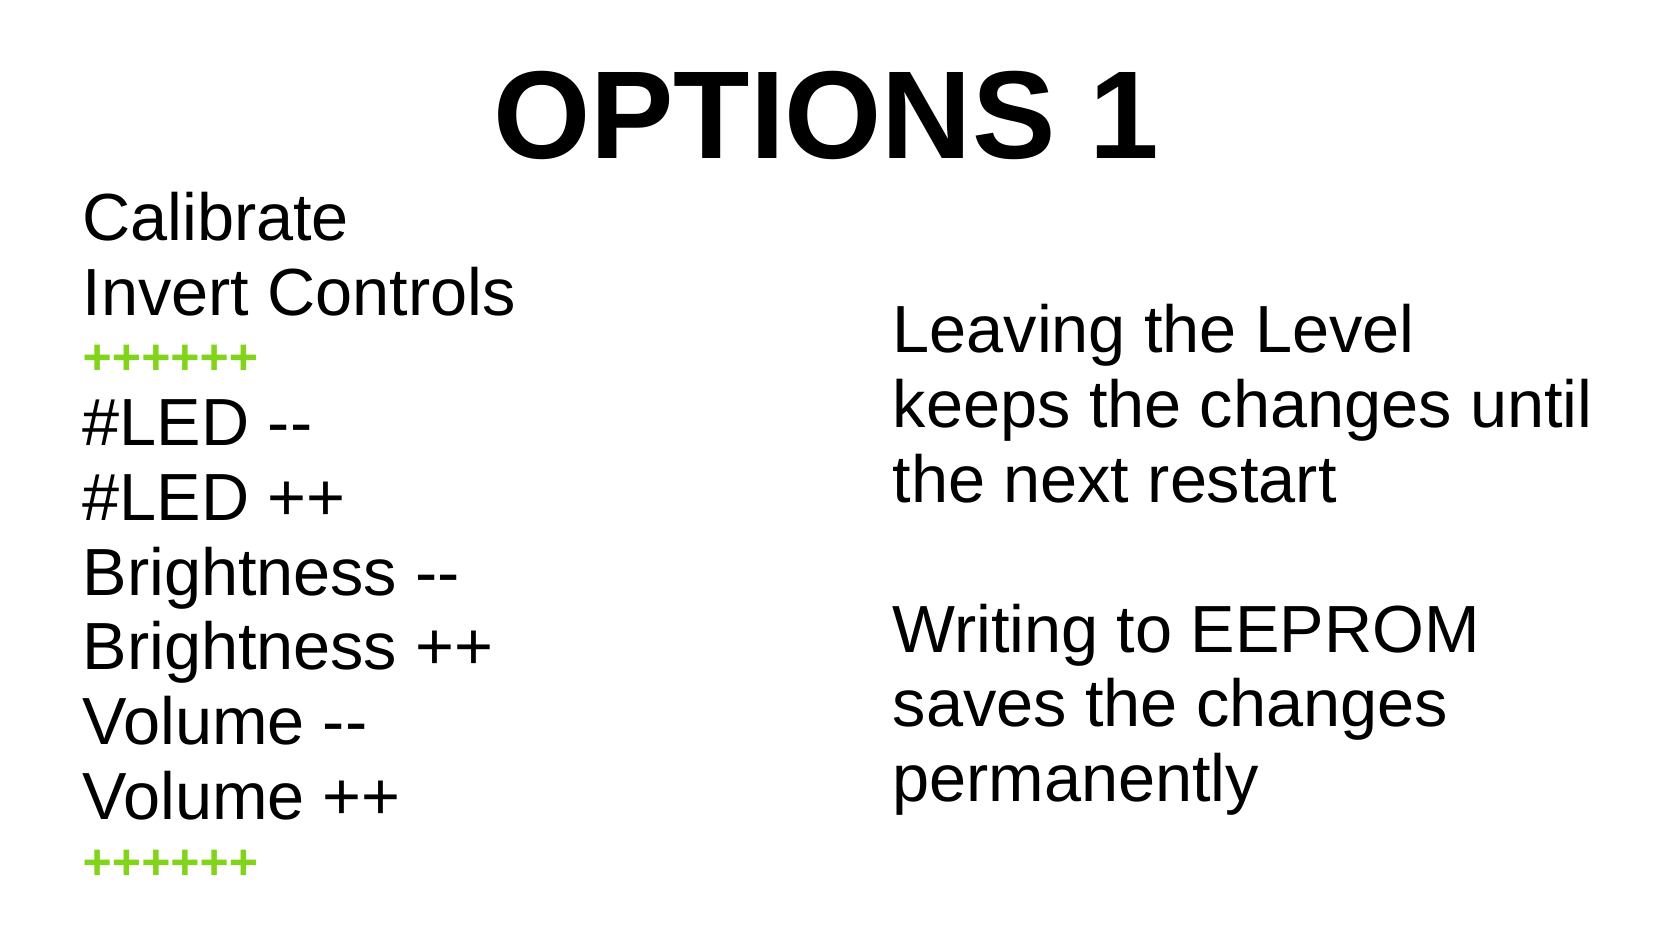

# OPTIONS 1
Calibrate
Invert Controls
++++++
#LED --
#LED ++
Brightness --
Brightness ++
Volume --
Volume ++
++++++
Leaving the Level keeps the changes until the next restart
Writing to EEPROM saves the changes permanently